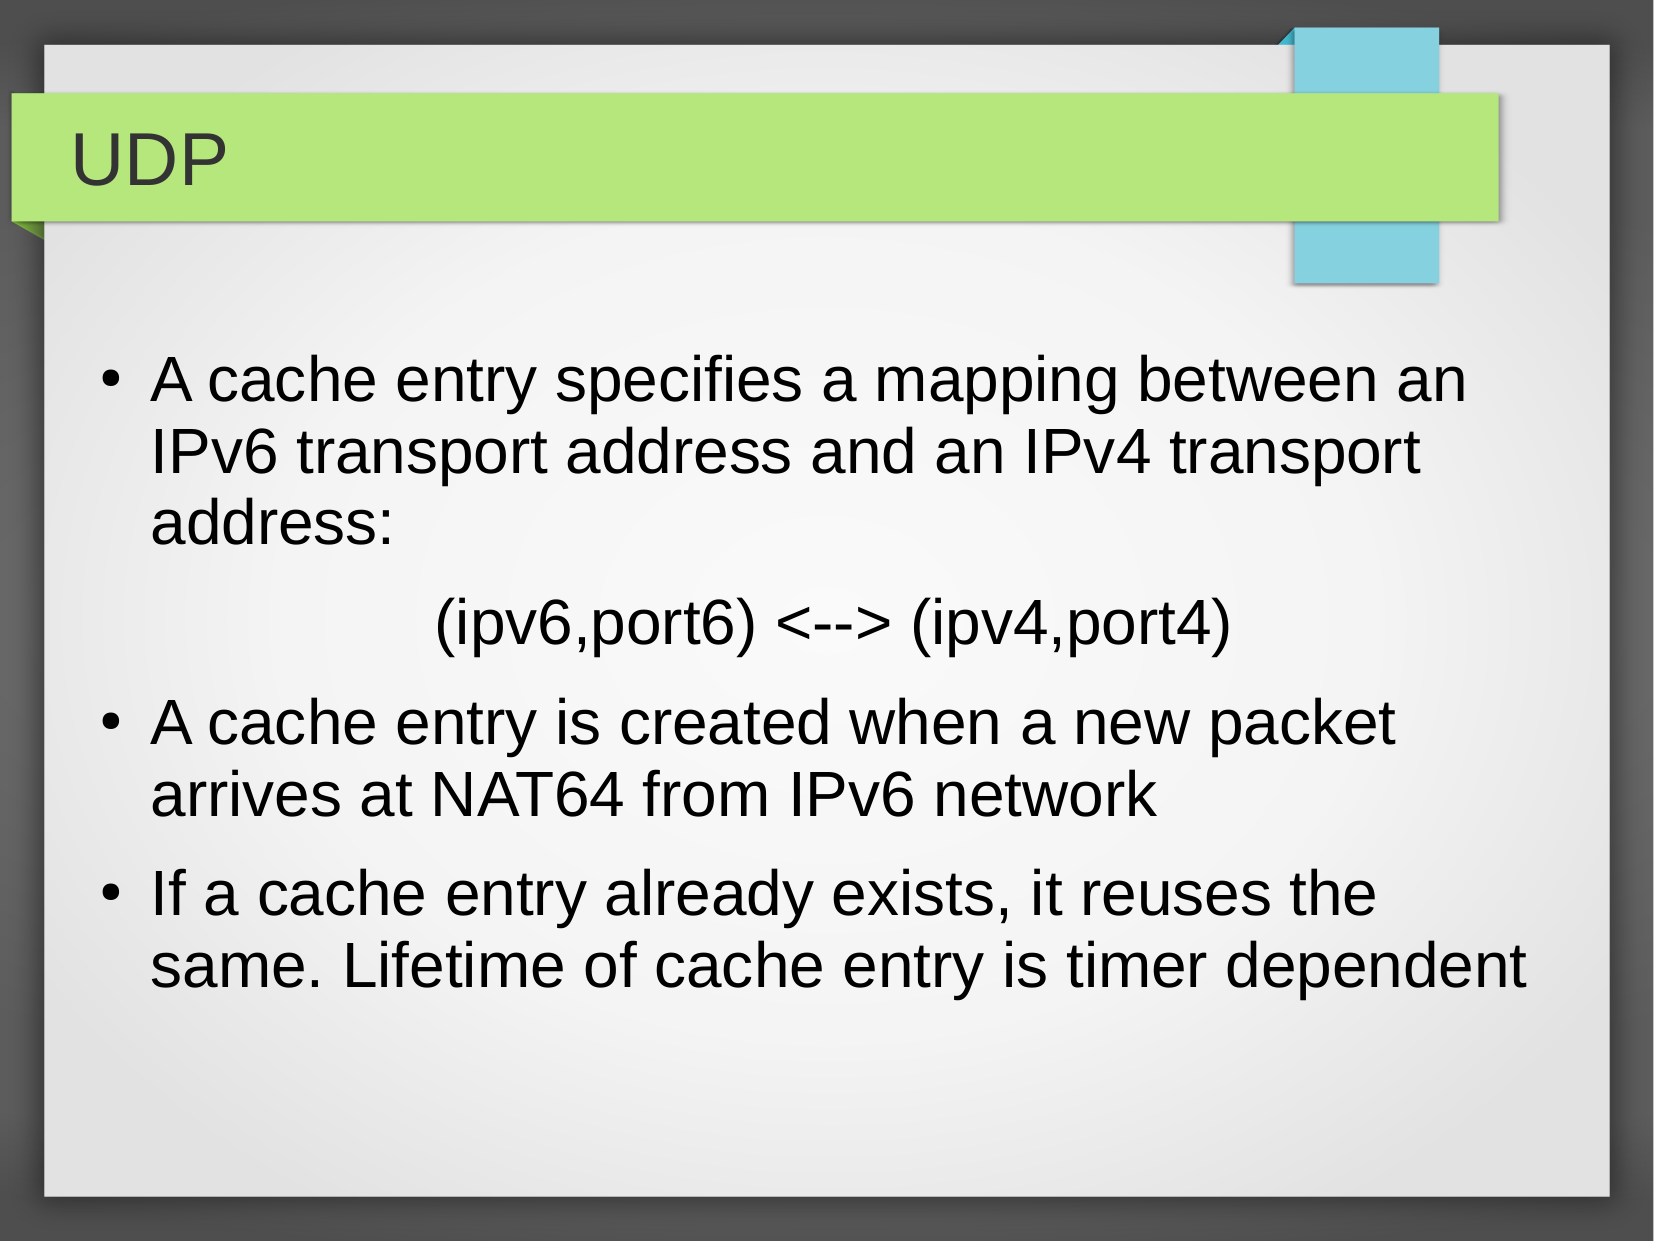

# UDP
A cache entry specifies a mapping between an IPv6 transport address and an IPv4 transport address:
 (ipv6,port6) <--> (ipv4,port4)
A cache entry is created when a new packet arrives at NAT64 from IPv6 network
If a cache entry already exists, it reuses the same. Lifetime of cache entry is timer dependent